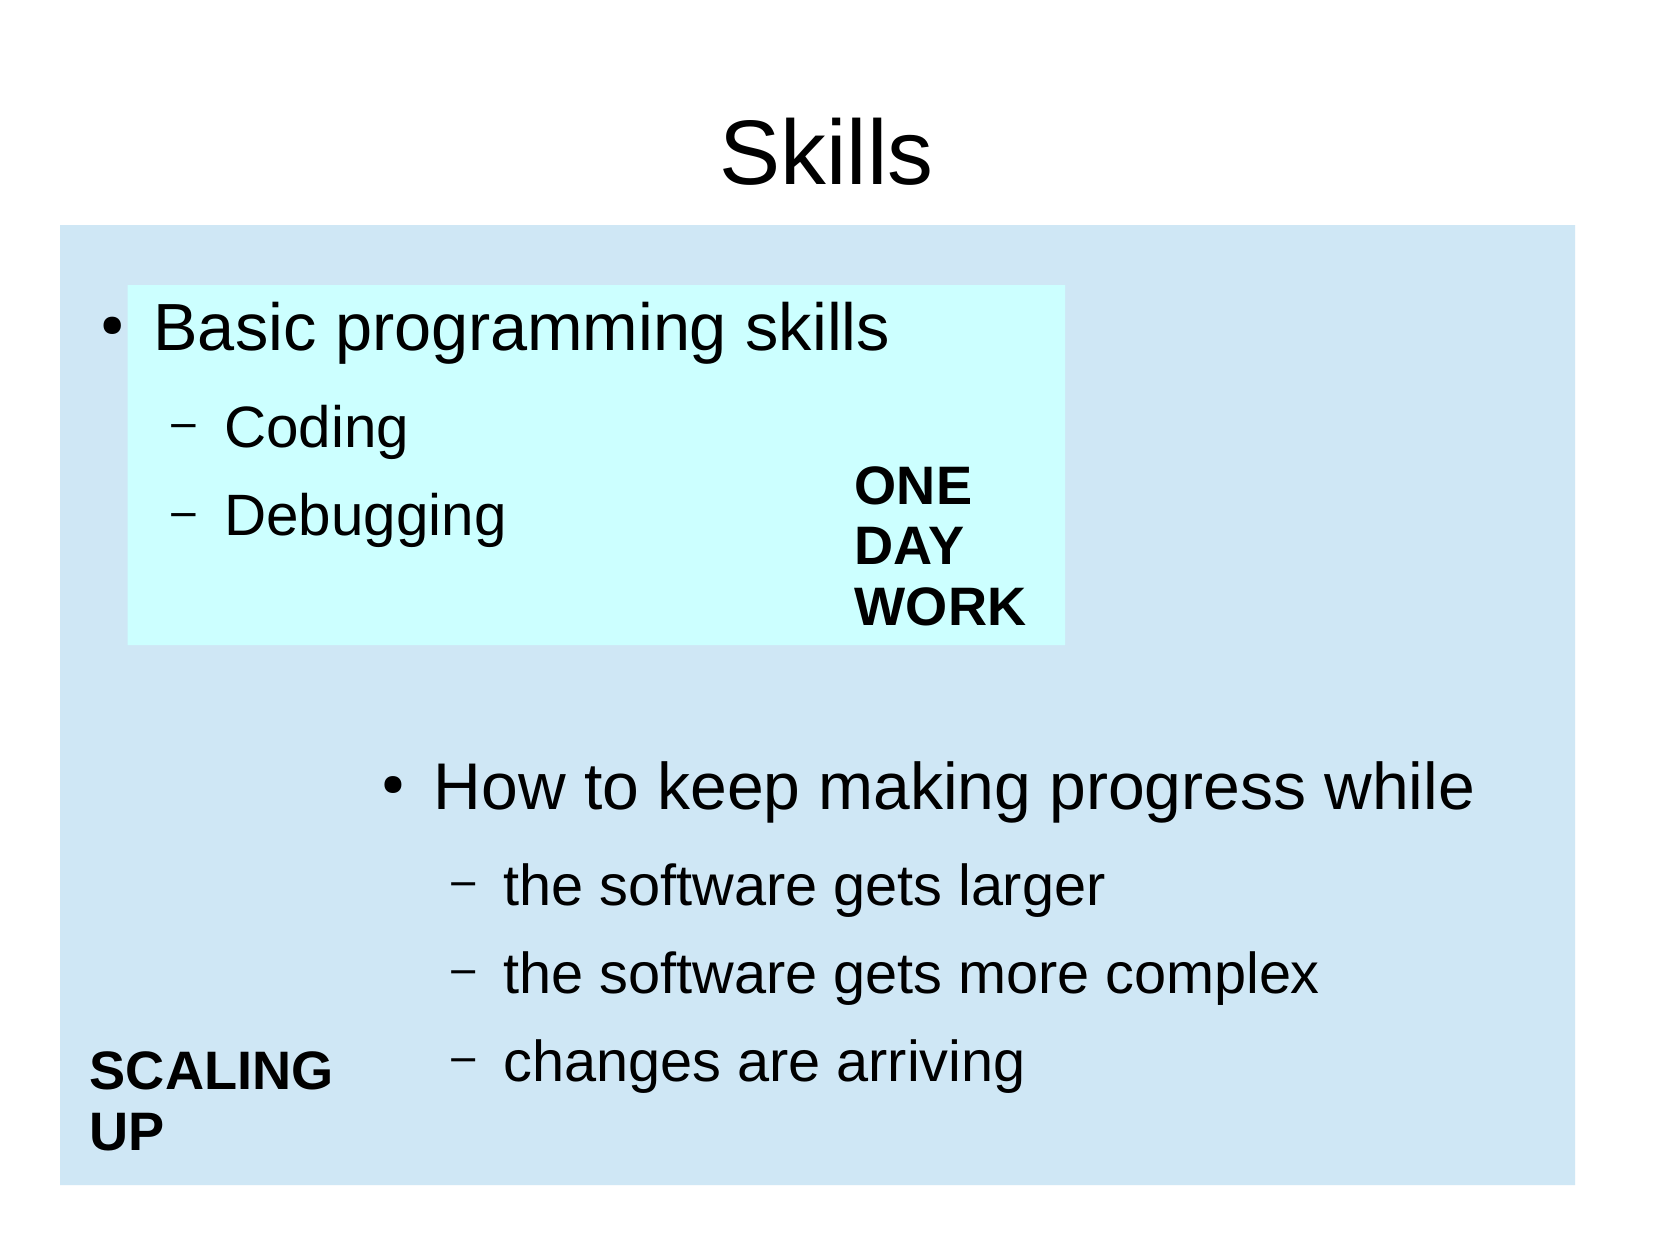

# Skills
Basic programming skills
Coding
Debugging
ONE
DAY
WORK
How to keep making progress while
the software gets larger
the software gets more complex
changes are arriving
SCALING
UP